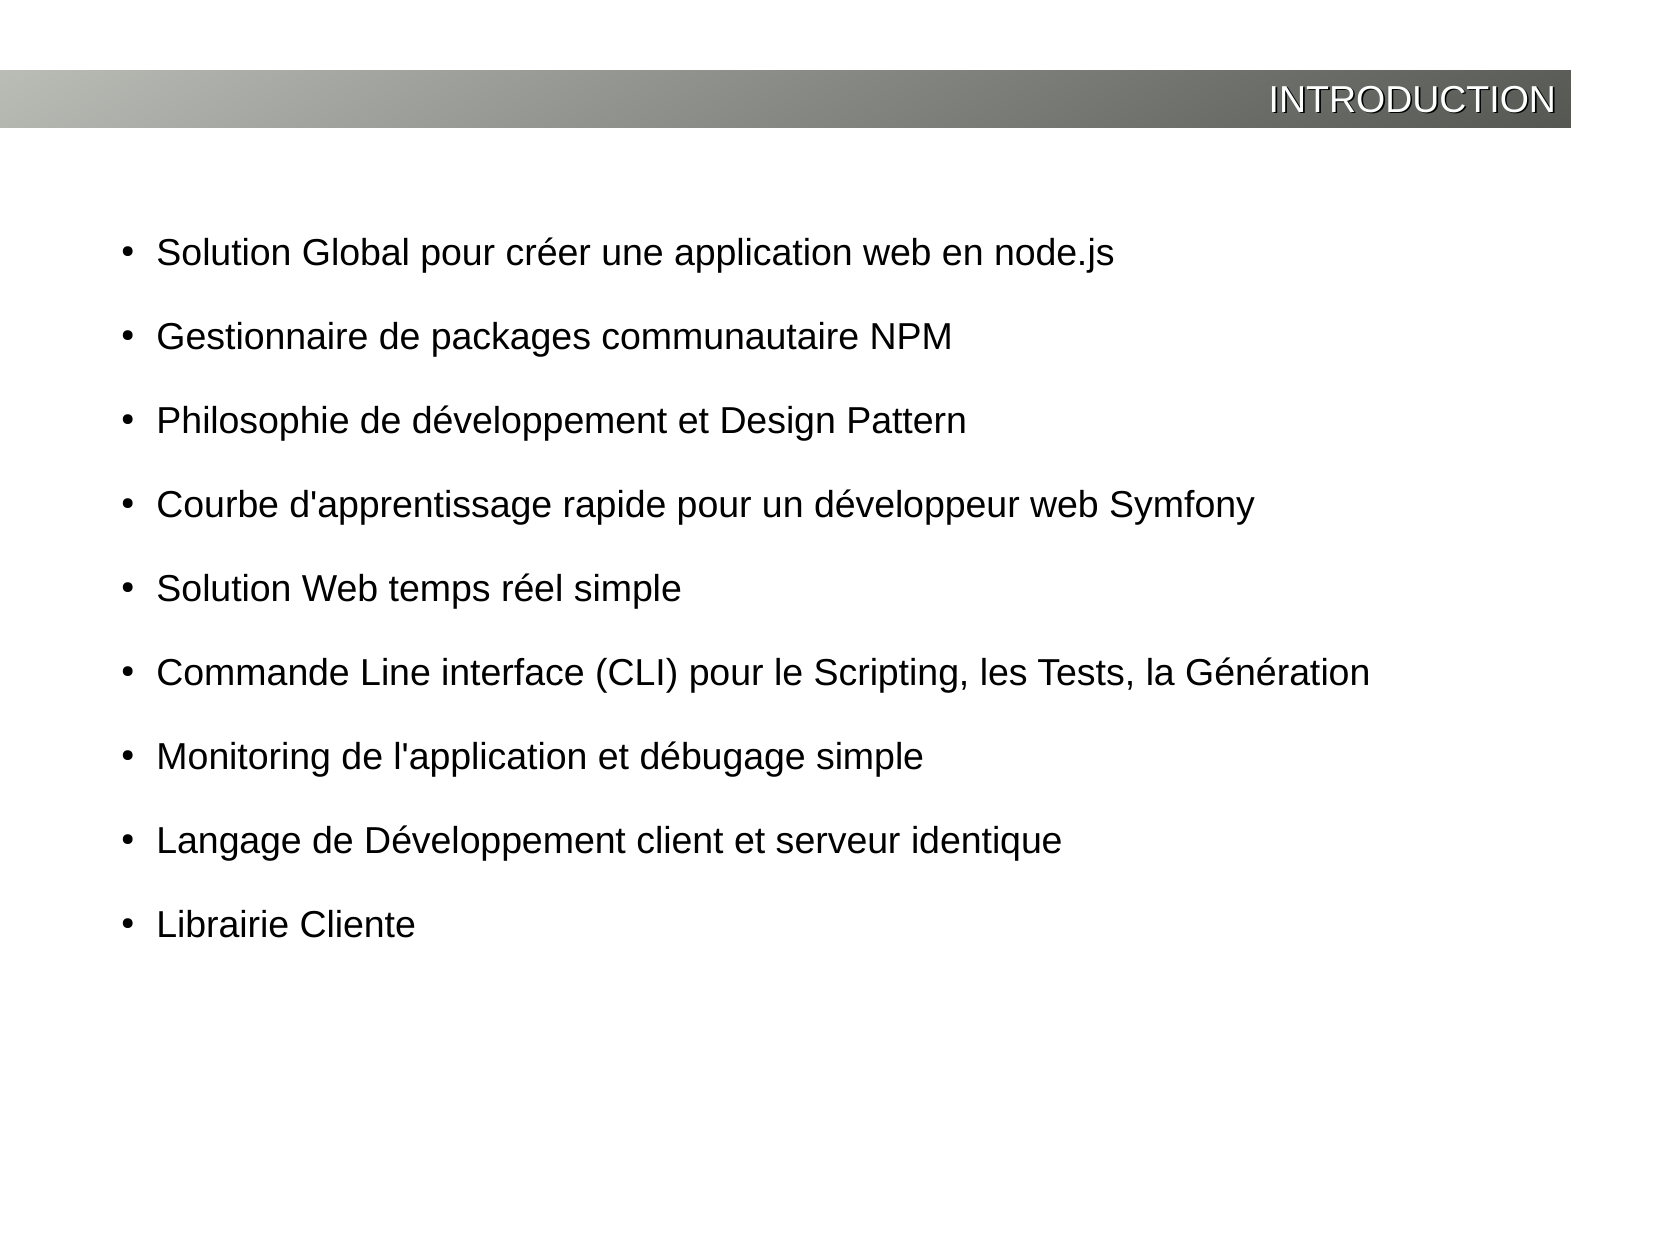

INTRODUCTION
Solution Global pour créer une application web en node.js
Gestionnaire de packages communautaire NPM
Philosophie de développement et Design Pattern
Courbe d'apprentissage rapide pour un développeur web Symfony
Solution Web temps réel simple
Commande Line interface (CLI) pour le Scripting, les Tests, la Génération
Monitoring de l'application et débugage simple
Langage de Développement client et serveur identique
Librairie Cliente
#